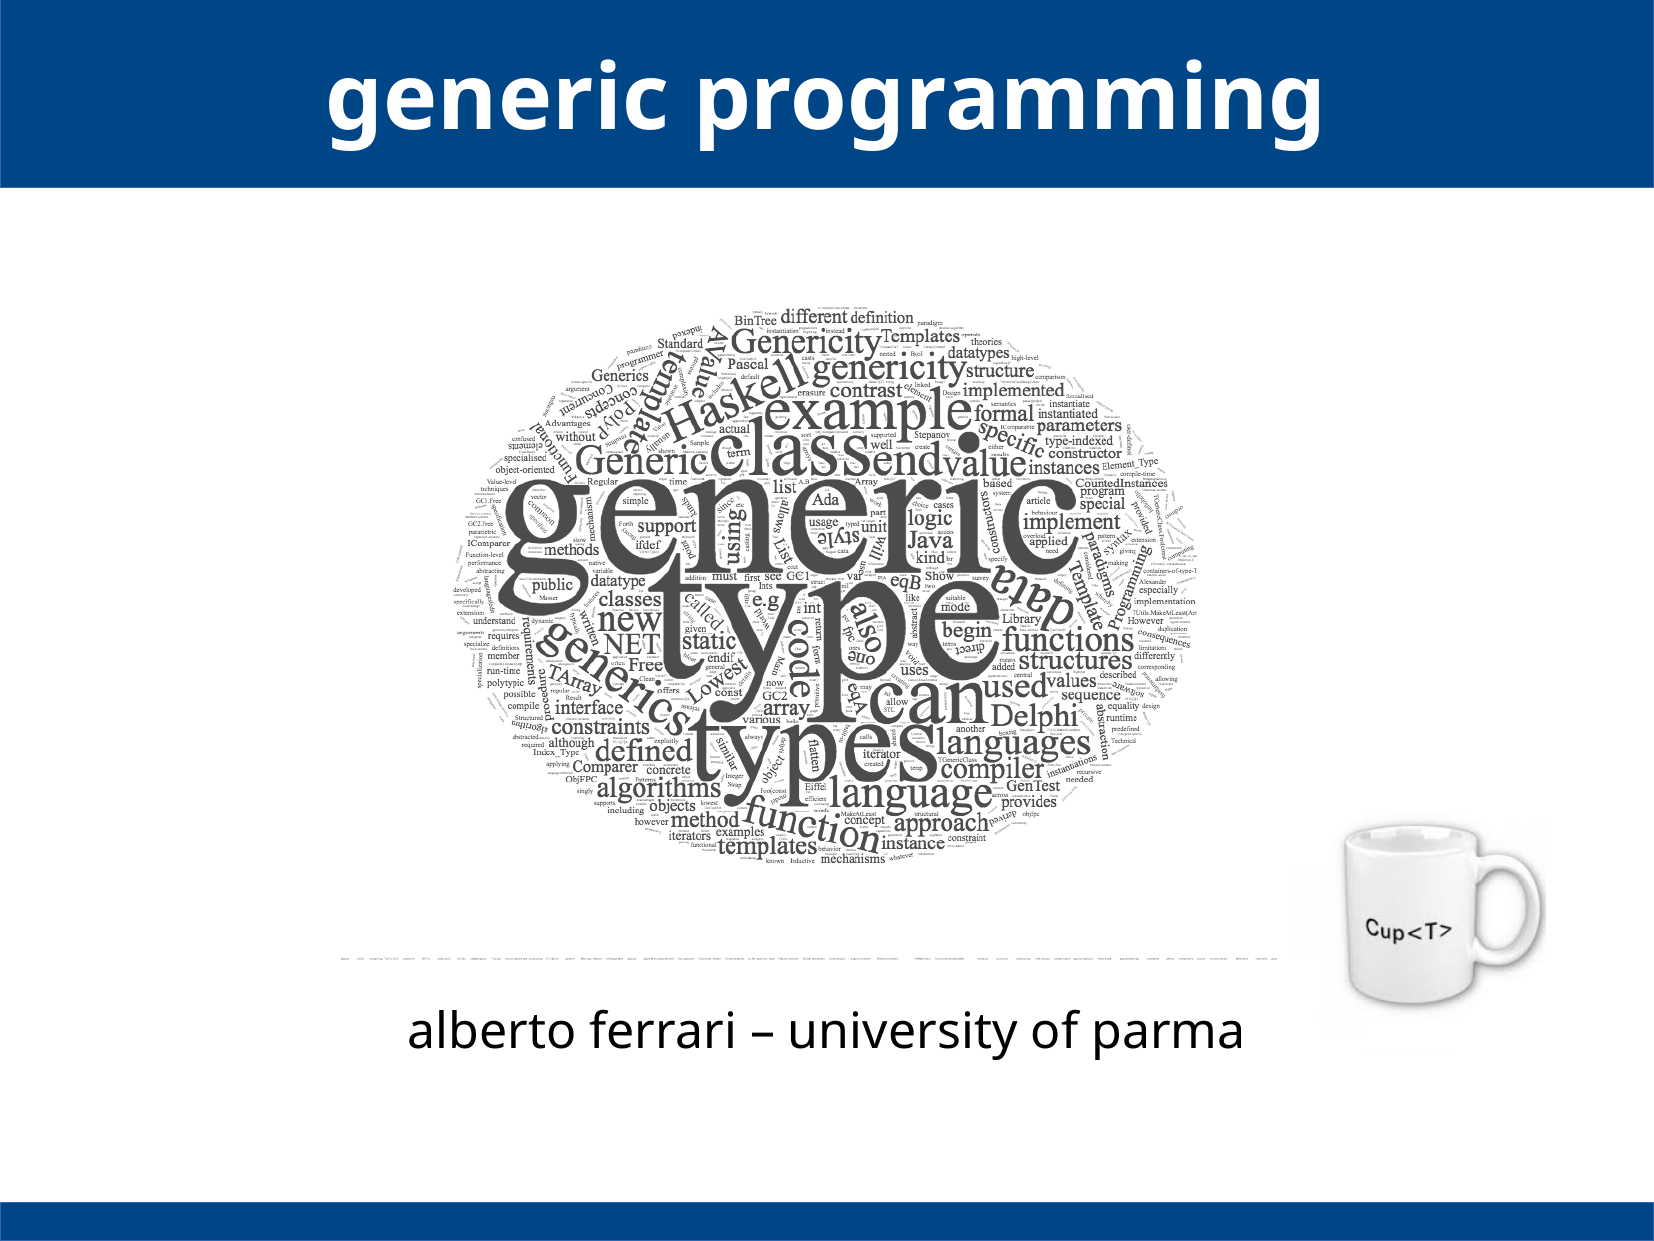

# generic programming
alberto ferrari – university of parma